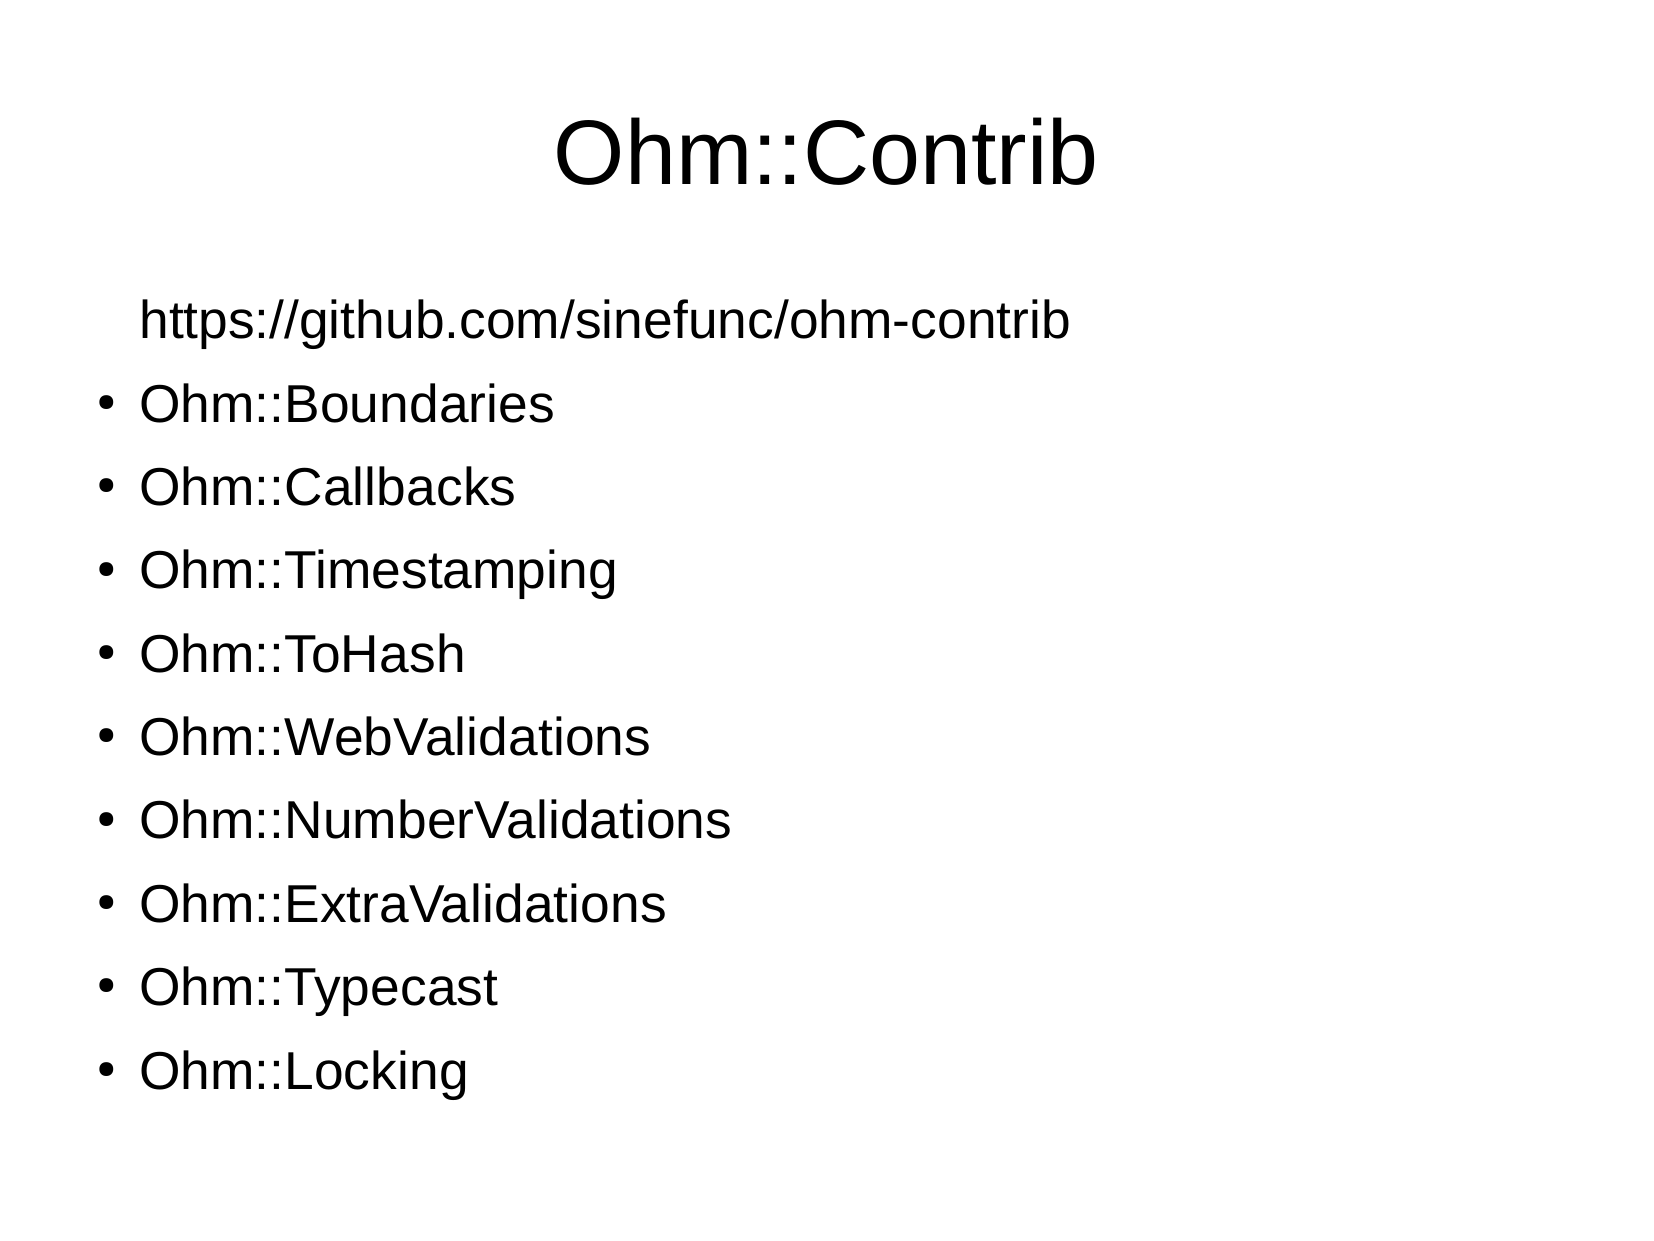

# Ohm::Contrib
https://github.com/sinefunc/ohm-contrib
Ohm::Boundaries
Ohm::Callbacks
Ohm::Timestamping
Ohm::ToHash
Ohm::WebValidations
Ohm::NumberValidations
Ohm::ExtraValidations
Ohm::Typecast
Ohm::Locking